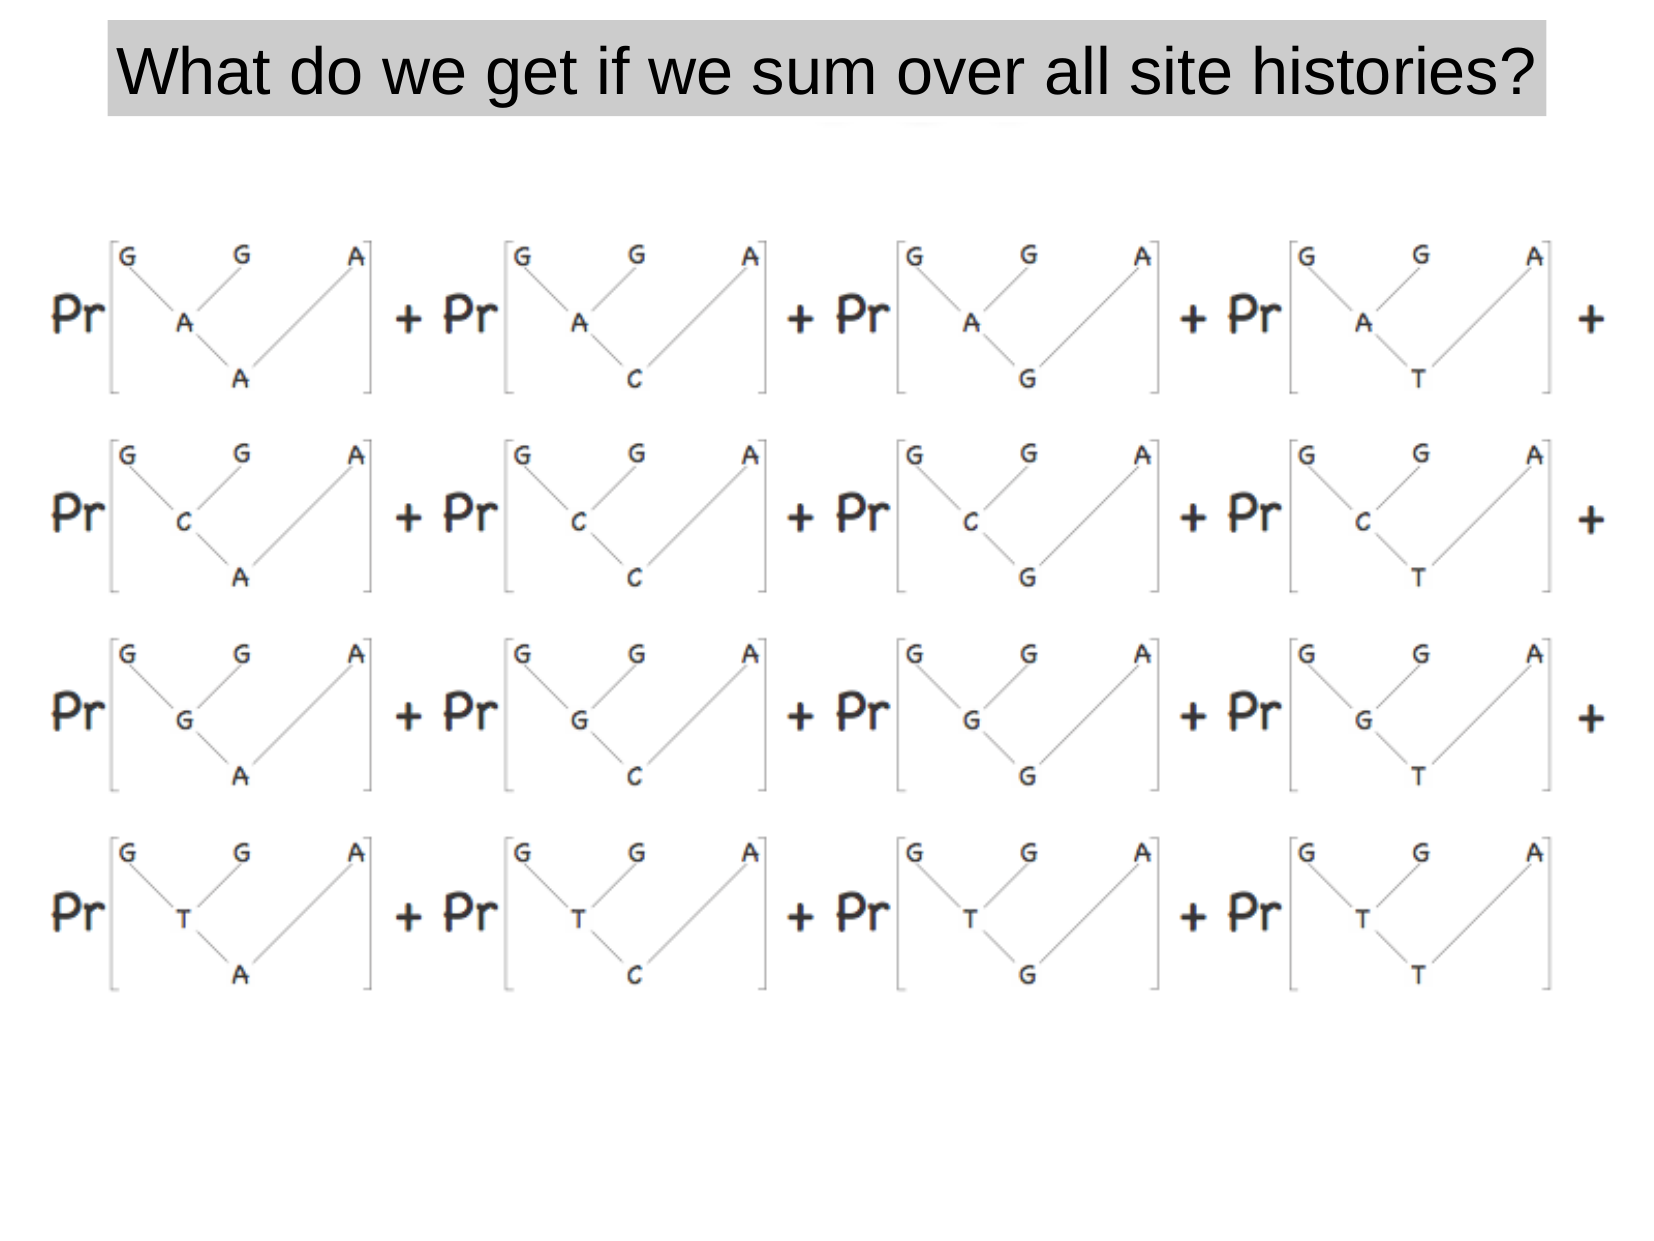

What do we get if we sum over all site histories?